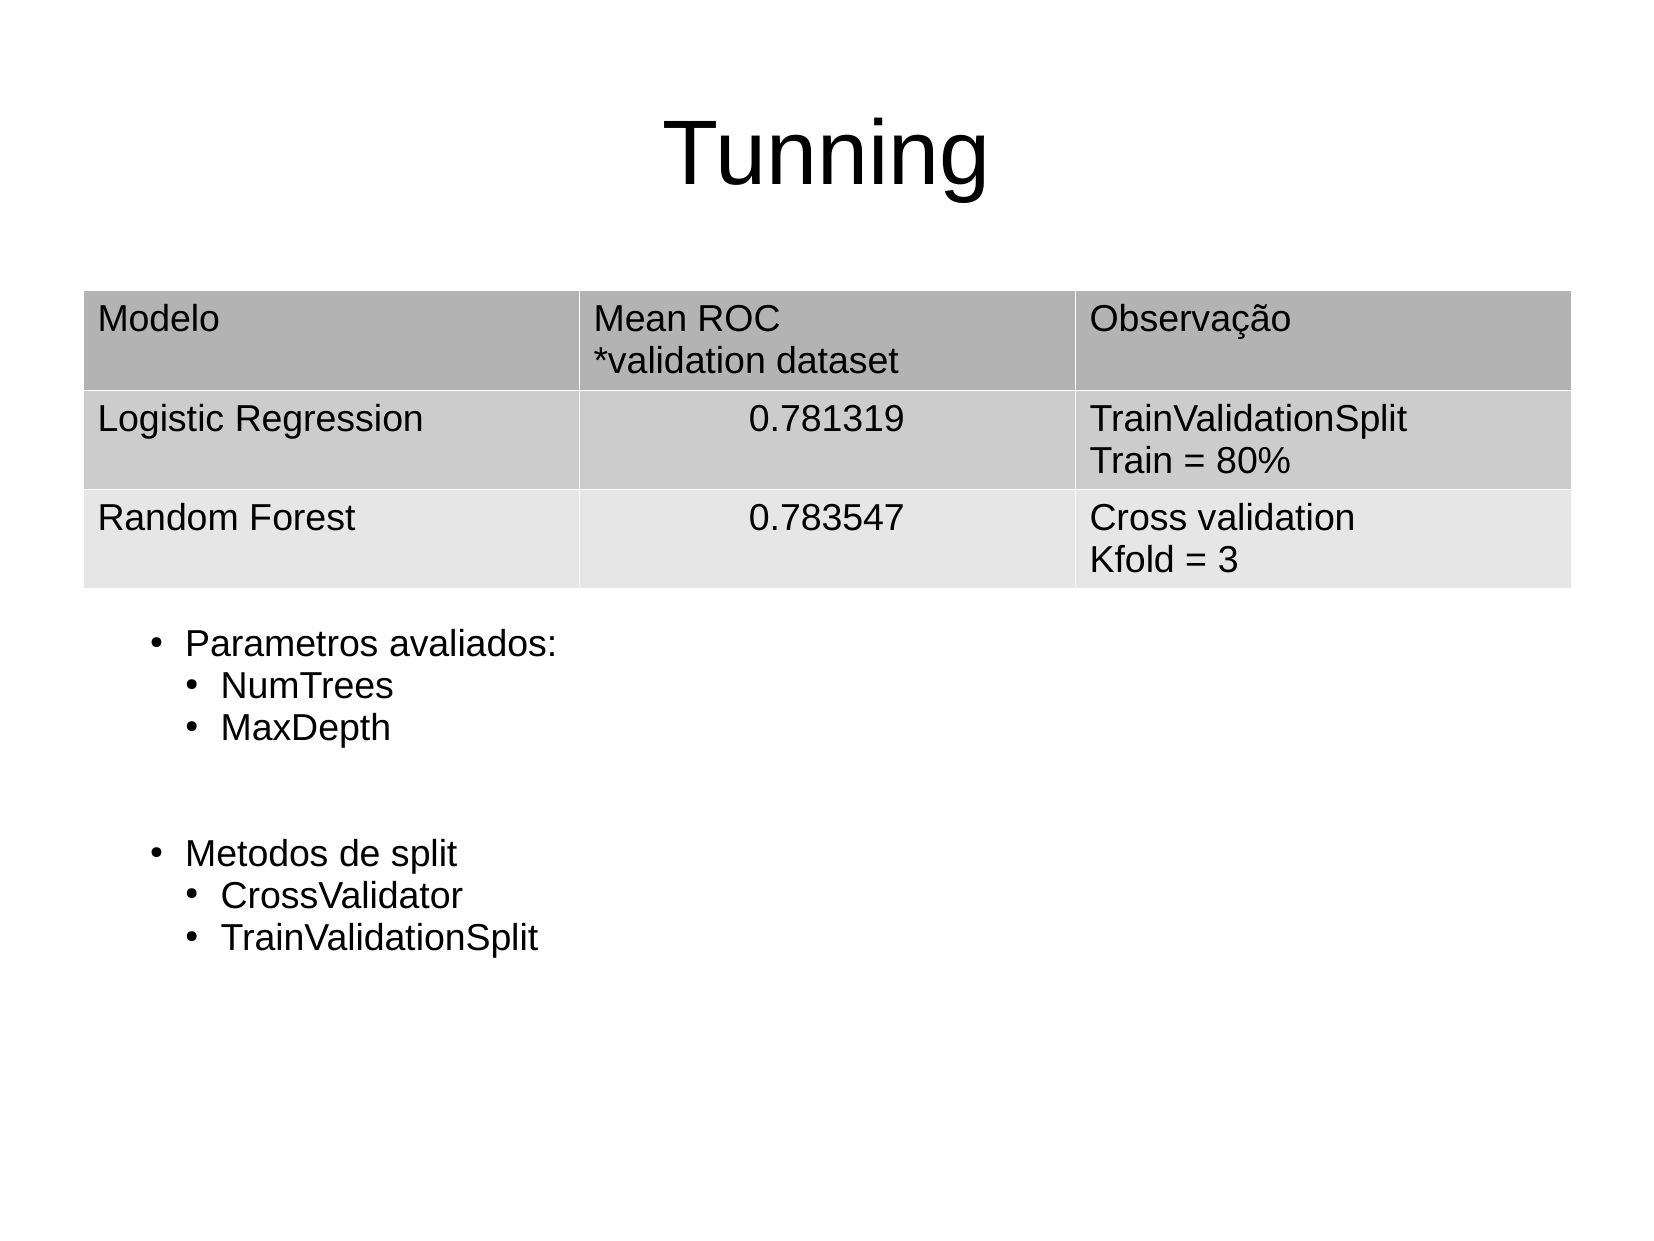

# Tunning
| Modelo | Mean ROC \*validation dataset | Observação |
| --- | --- | --- |
| Logistic Regression | 0.781319 | TrainValidationSplit Train = 80% |
| Random Forest | 0.783547 | Cross validation Kfold = 3 |
Parametros avaliados:
NumTrees
MaxDepth
Metodos de split
CrossValidator
TrainValidationSplit